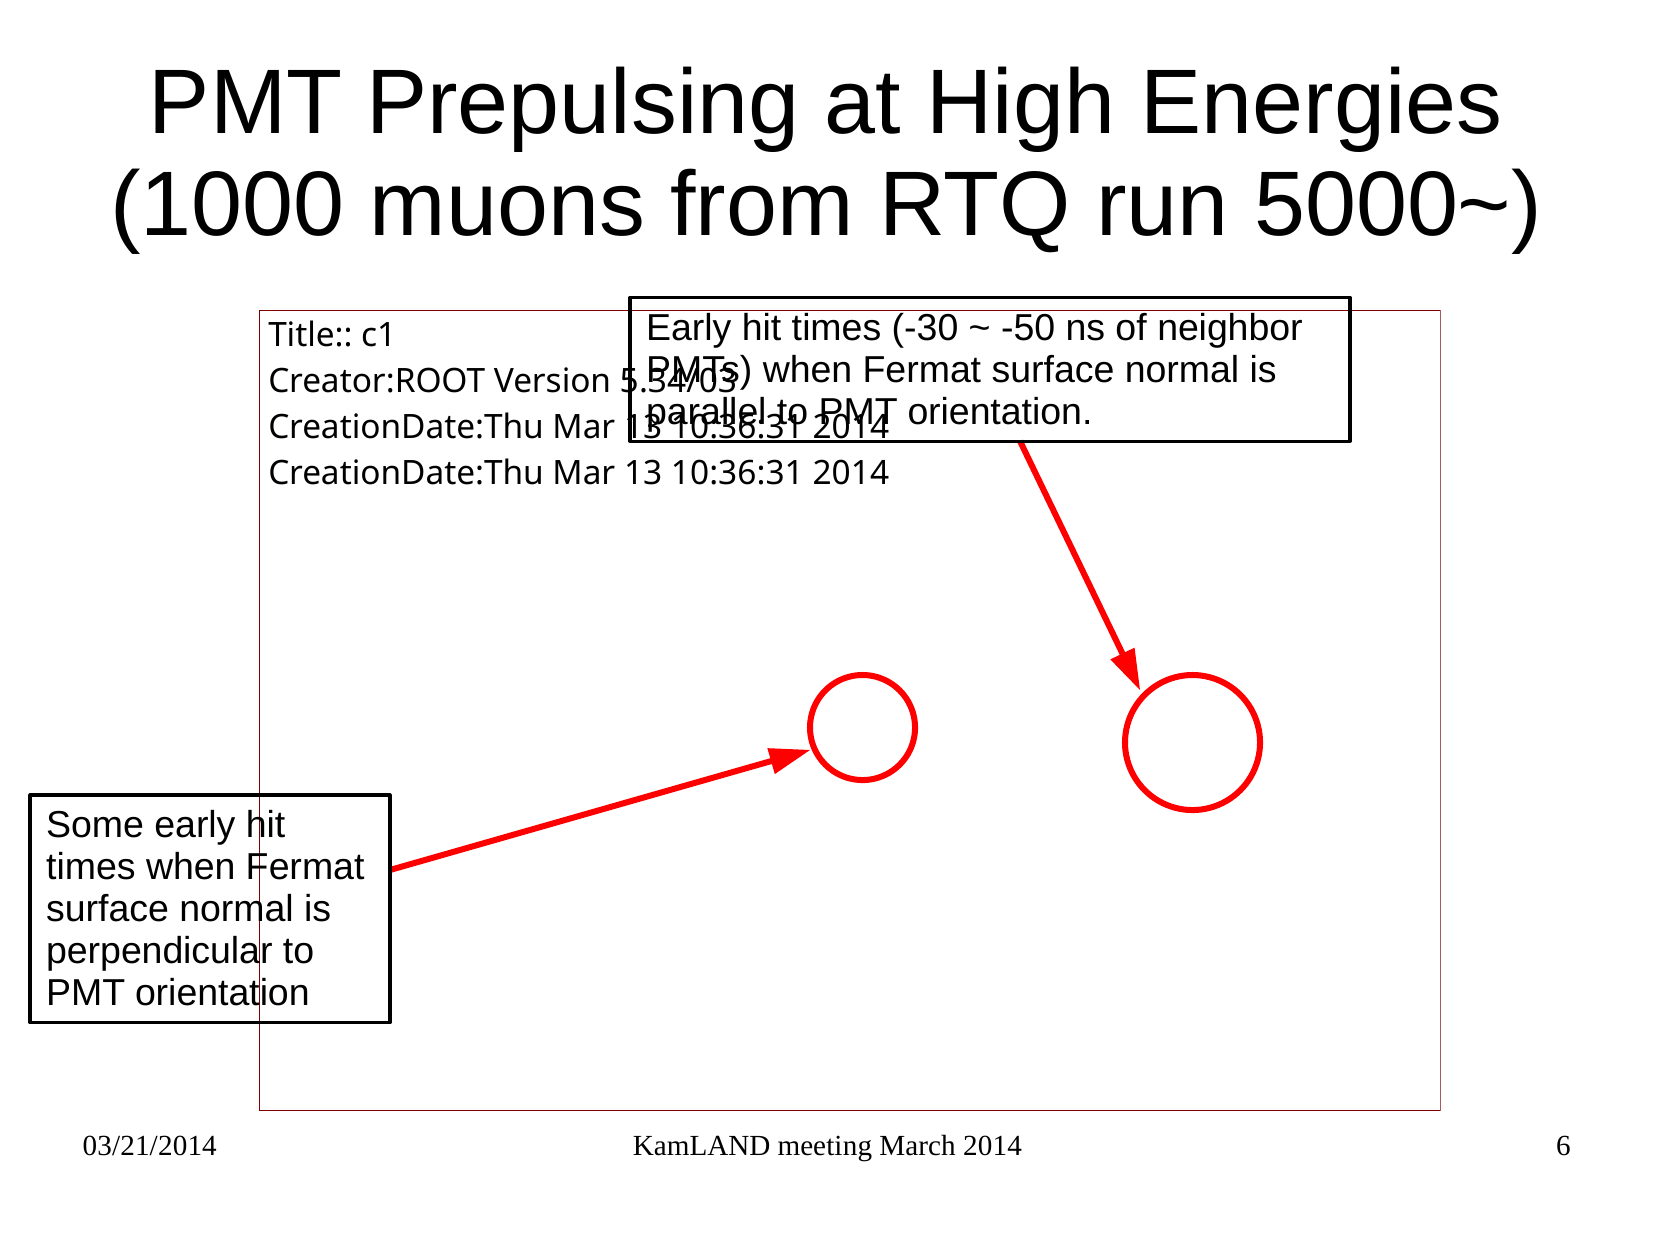

# PMT Prepulsing at High Energies (1000 muons from RTQ run 5000~)
Early hit times (-30 ~ -50 ns of neighbor PMTs) when Fermat surface normal is parallel to PMT orientation.
Some early hit times when Fermat surface normal is perpendicular to PMT orientation
03/21/2014
KamLAND meeting March 2014
6